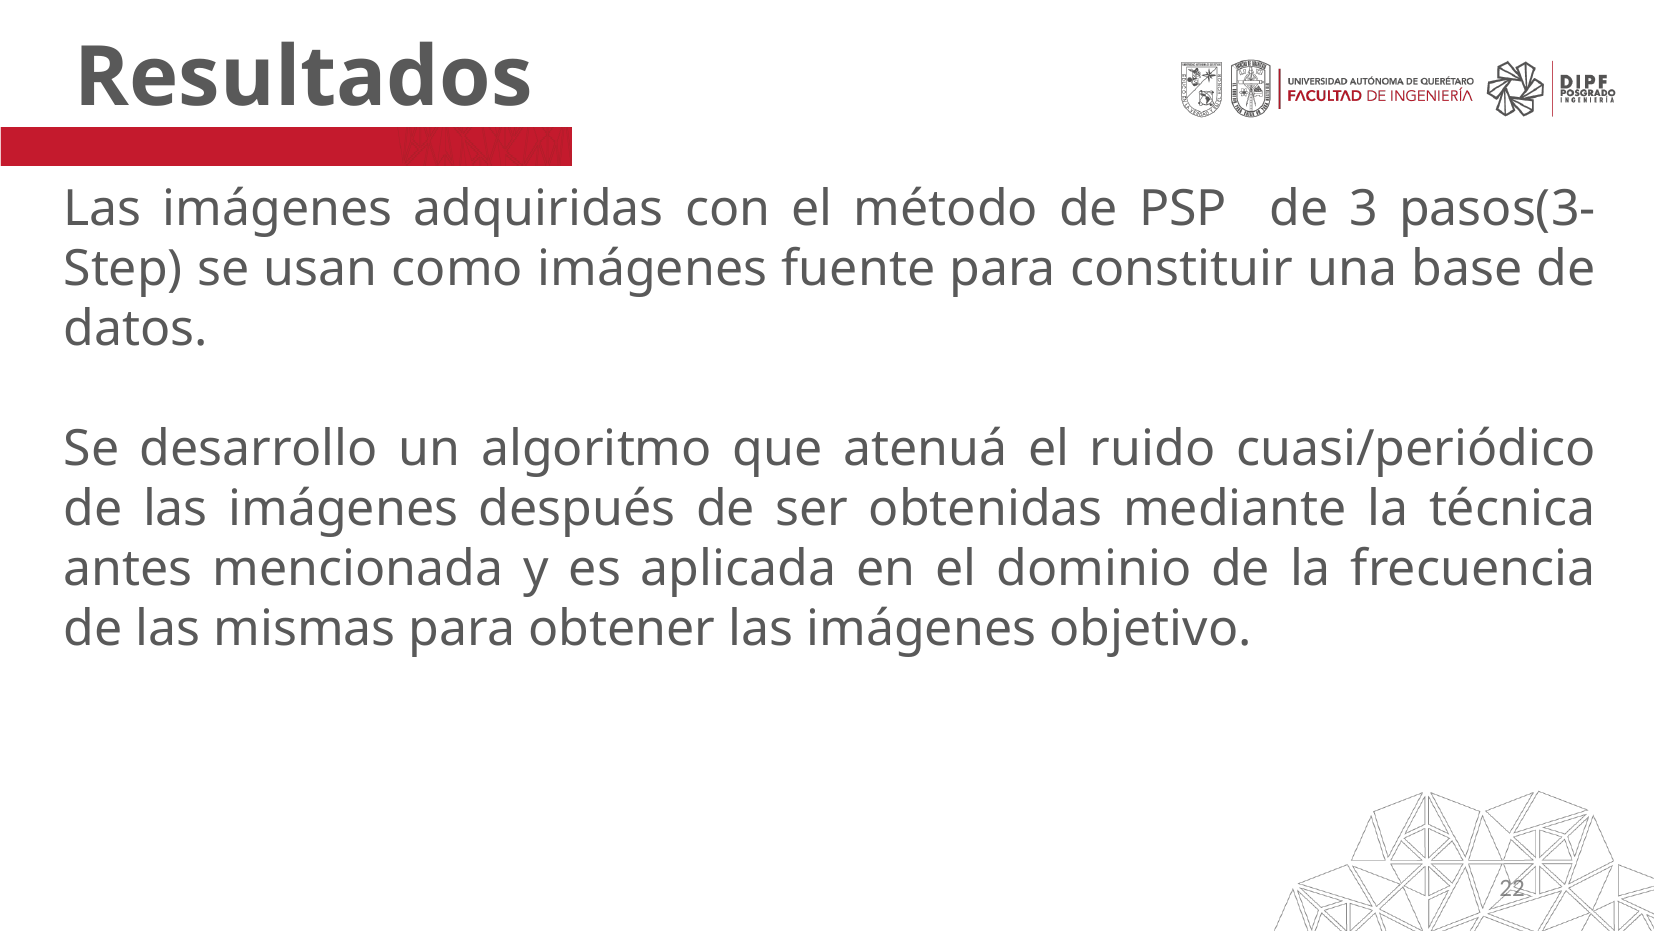

Resultados
Las imágenes adquiridas con el método de PSP de 3 pasos(3-Step) se usan como imágenes fuente para constituir una base de datos.
Se desarrollo un algoritmo que atenuá el ruido cuasi/periódico de las imágenes después de ser obtenidas mediante la técnica antes mencionada y es aplicada en el dominio de la frecuencia de las mismas para obtener las imágenes objetivo.
22